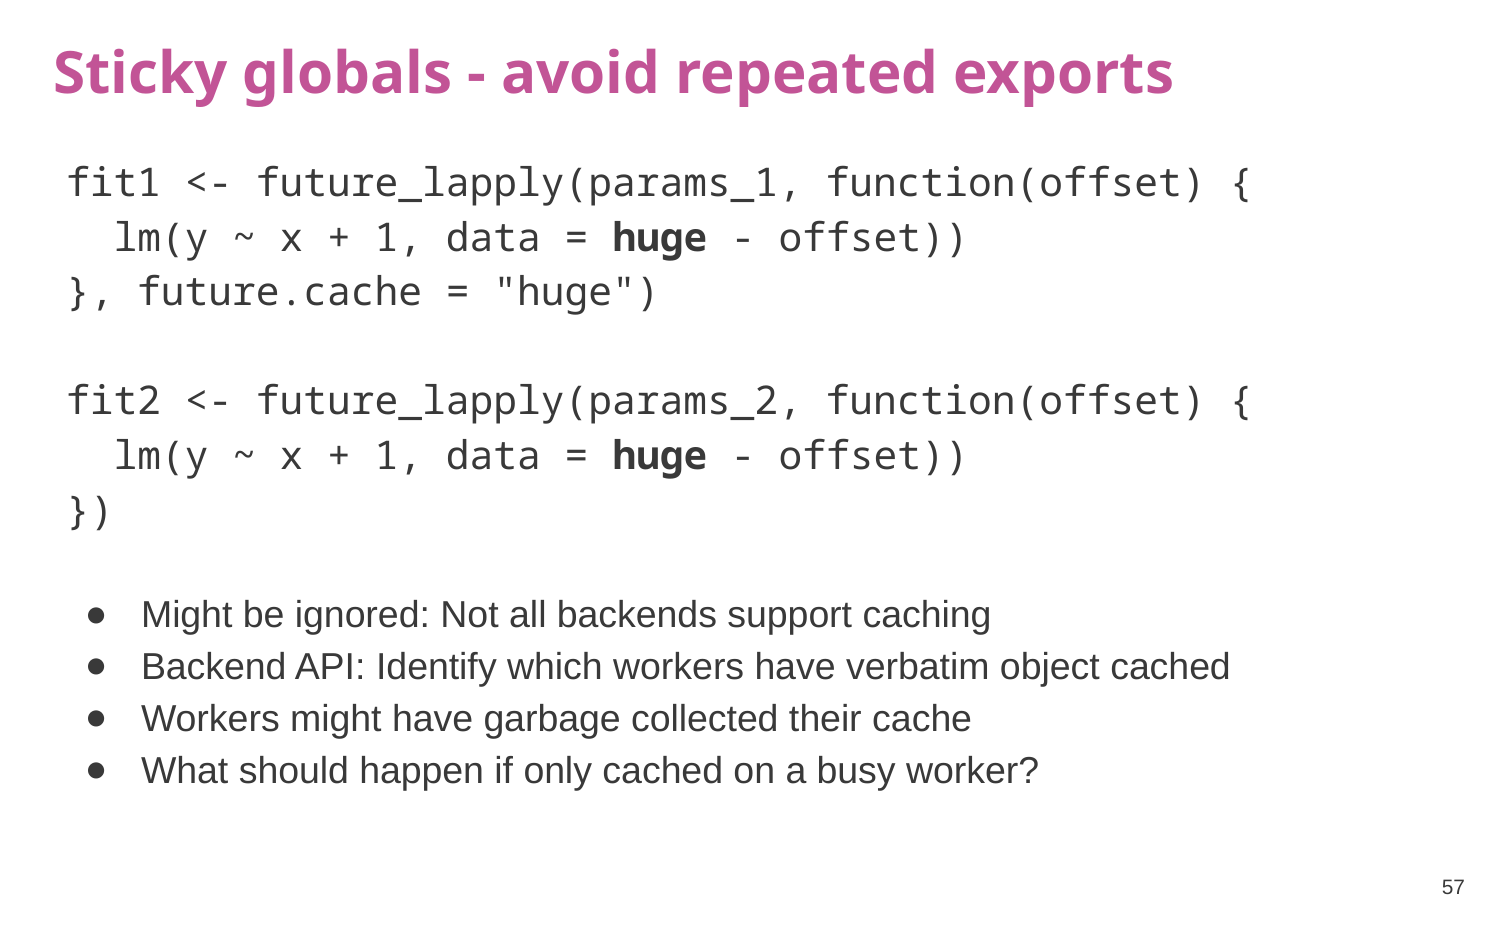

# Sticky globals - avoid repeated exports
fit1 <- future_lapply(params_1, function(offset) {
 lm(y ~ x + 1, data = huge - offset))
}, future.cache = "huge")
fit2 <- future_lapply(params_2, function(offset) {
 lm(y ~ x + 1, data = huge - offset))
})
Might be ignored: Not all backends support caching
Backend API: Identify which workers have verbatim object cached
Workers might have garbage collected their cache
What should happen if only cached on a busy worker?